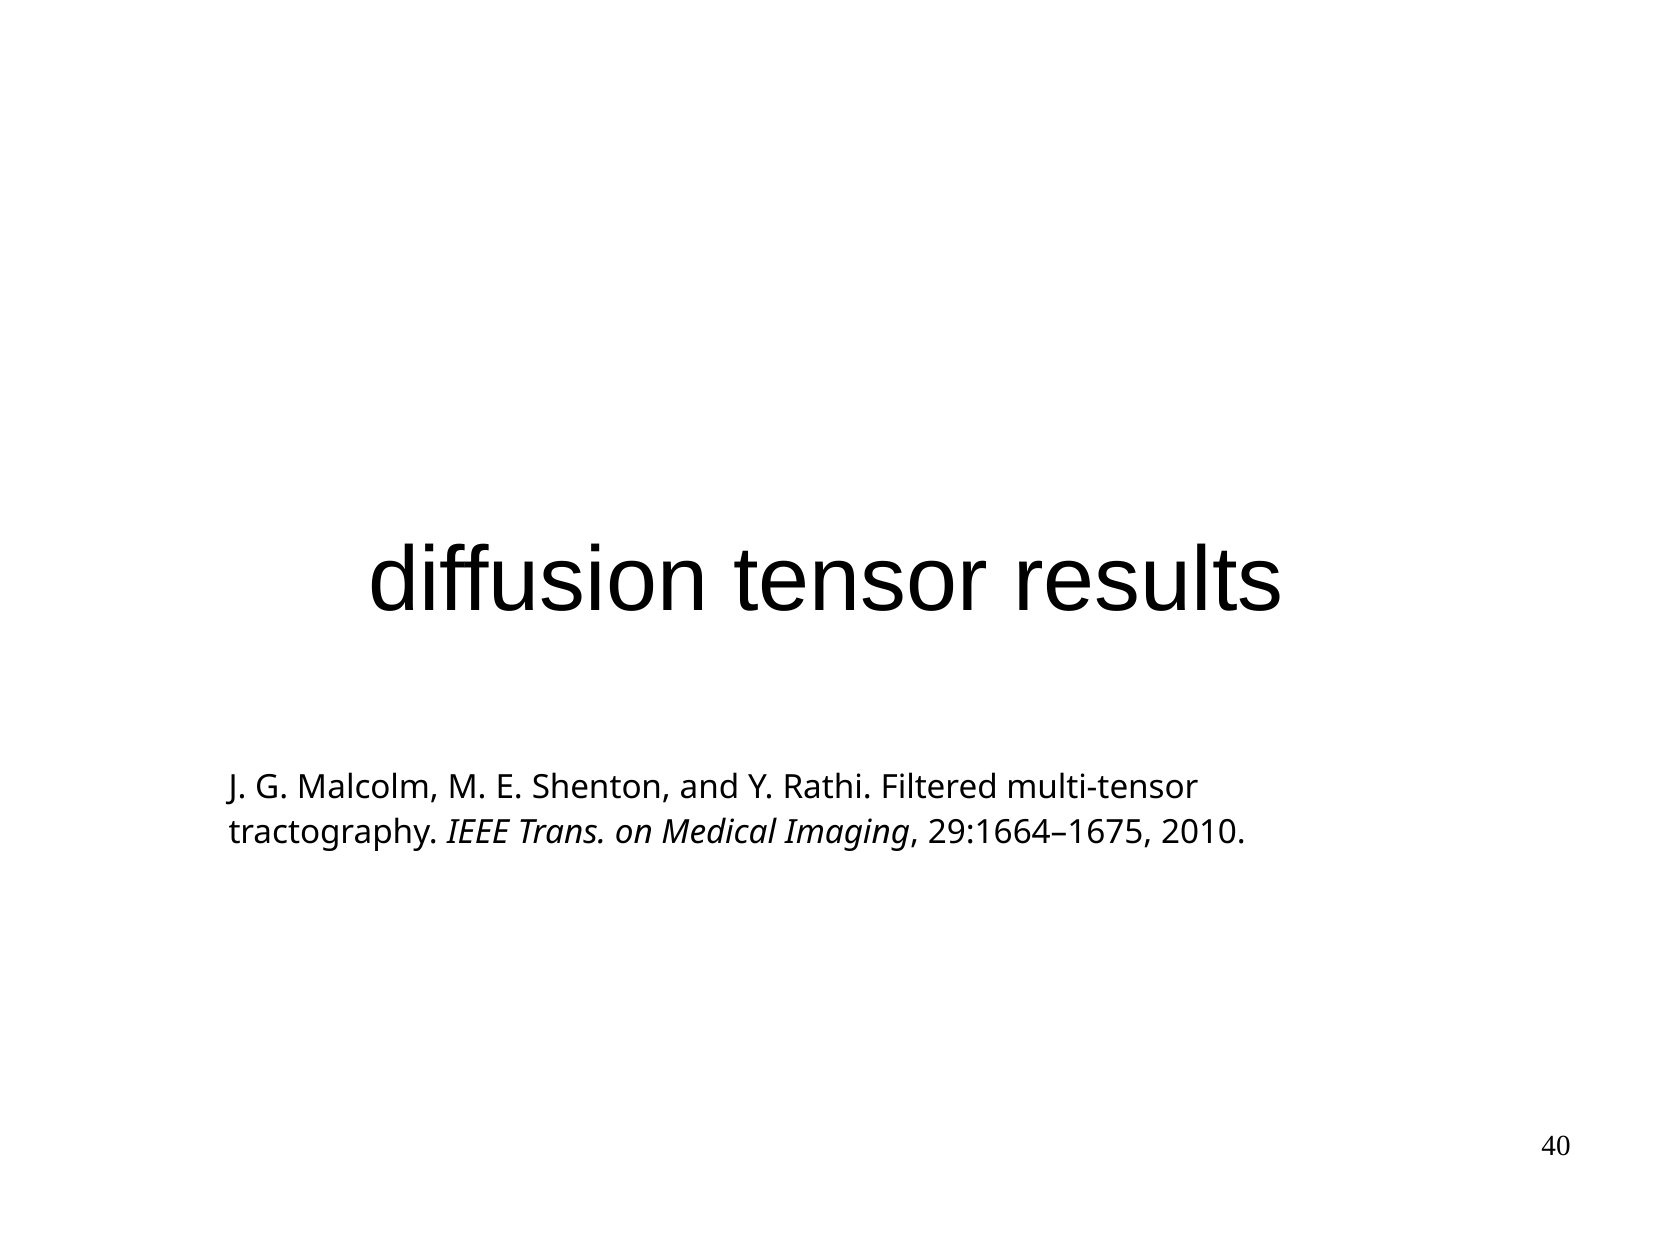

# diffusion tensor results
J. G. Malcolm, M. E. Shenton, and Y. Rathi. Filtered multi-tensor tractography. IEEE Trans. on Medical Imaging, 29:1664–1675, 2010.
40